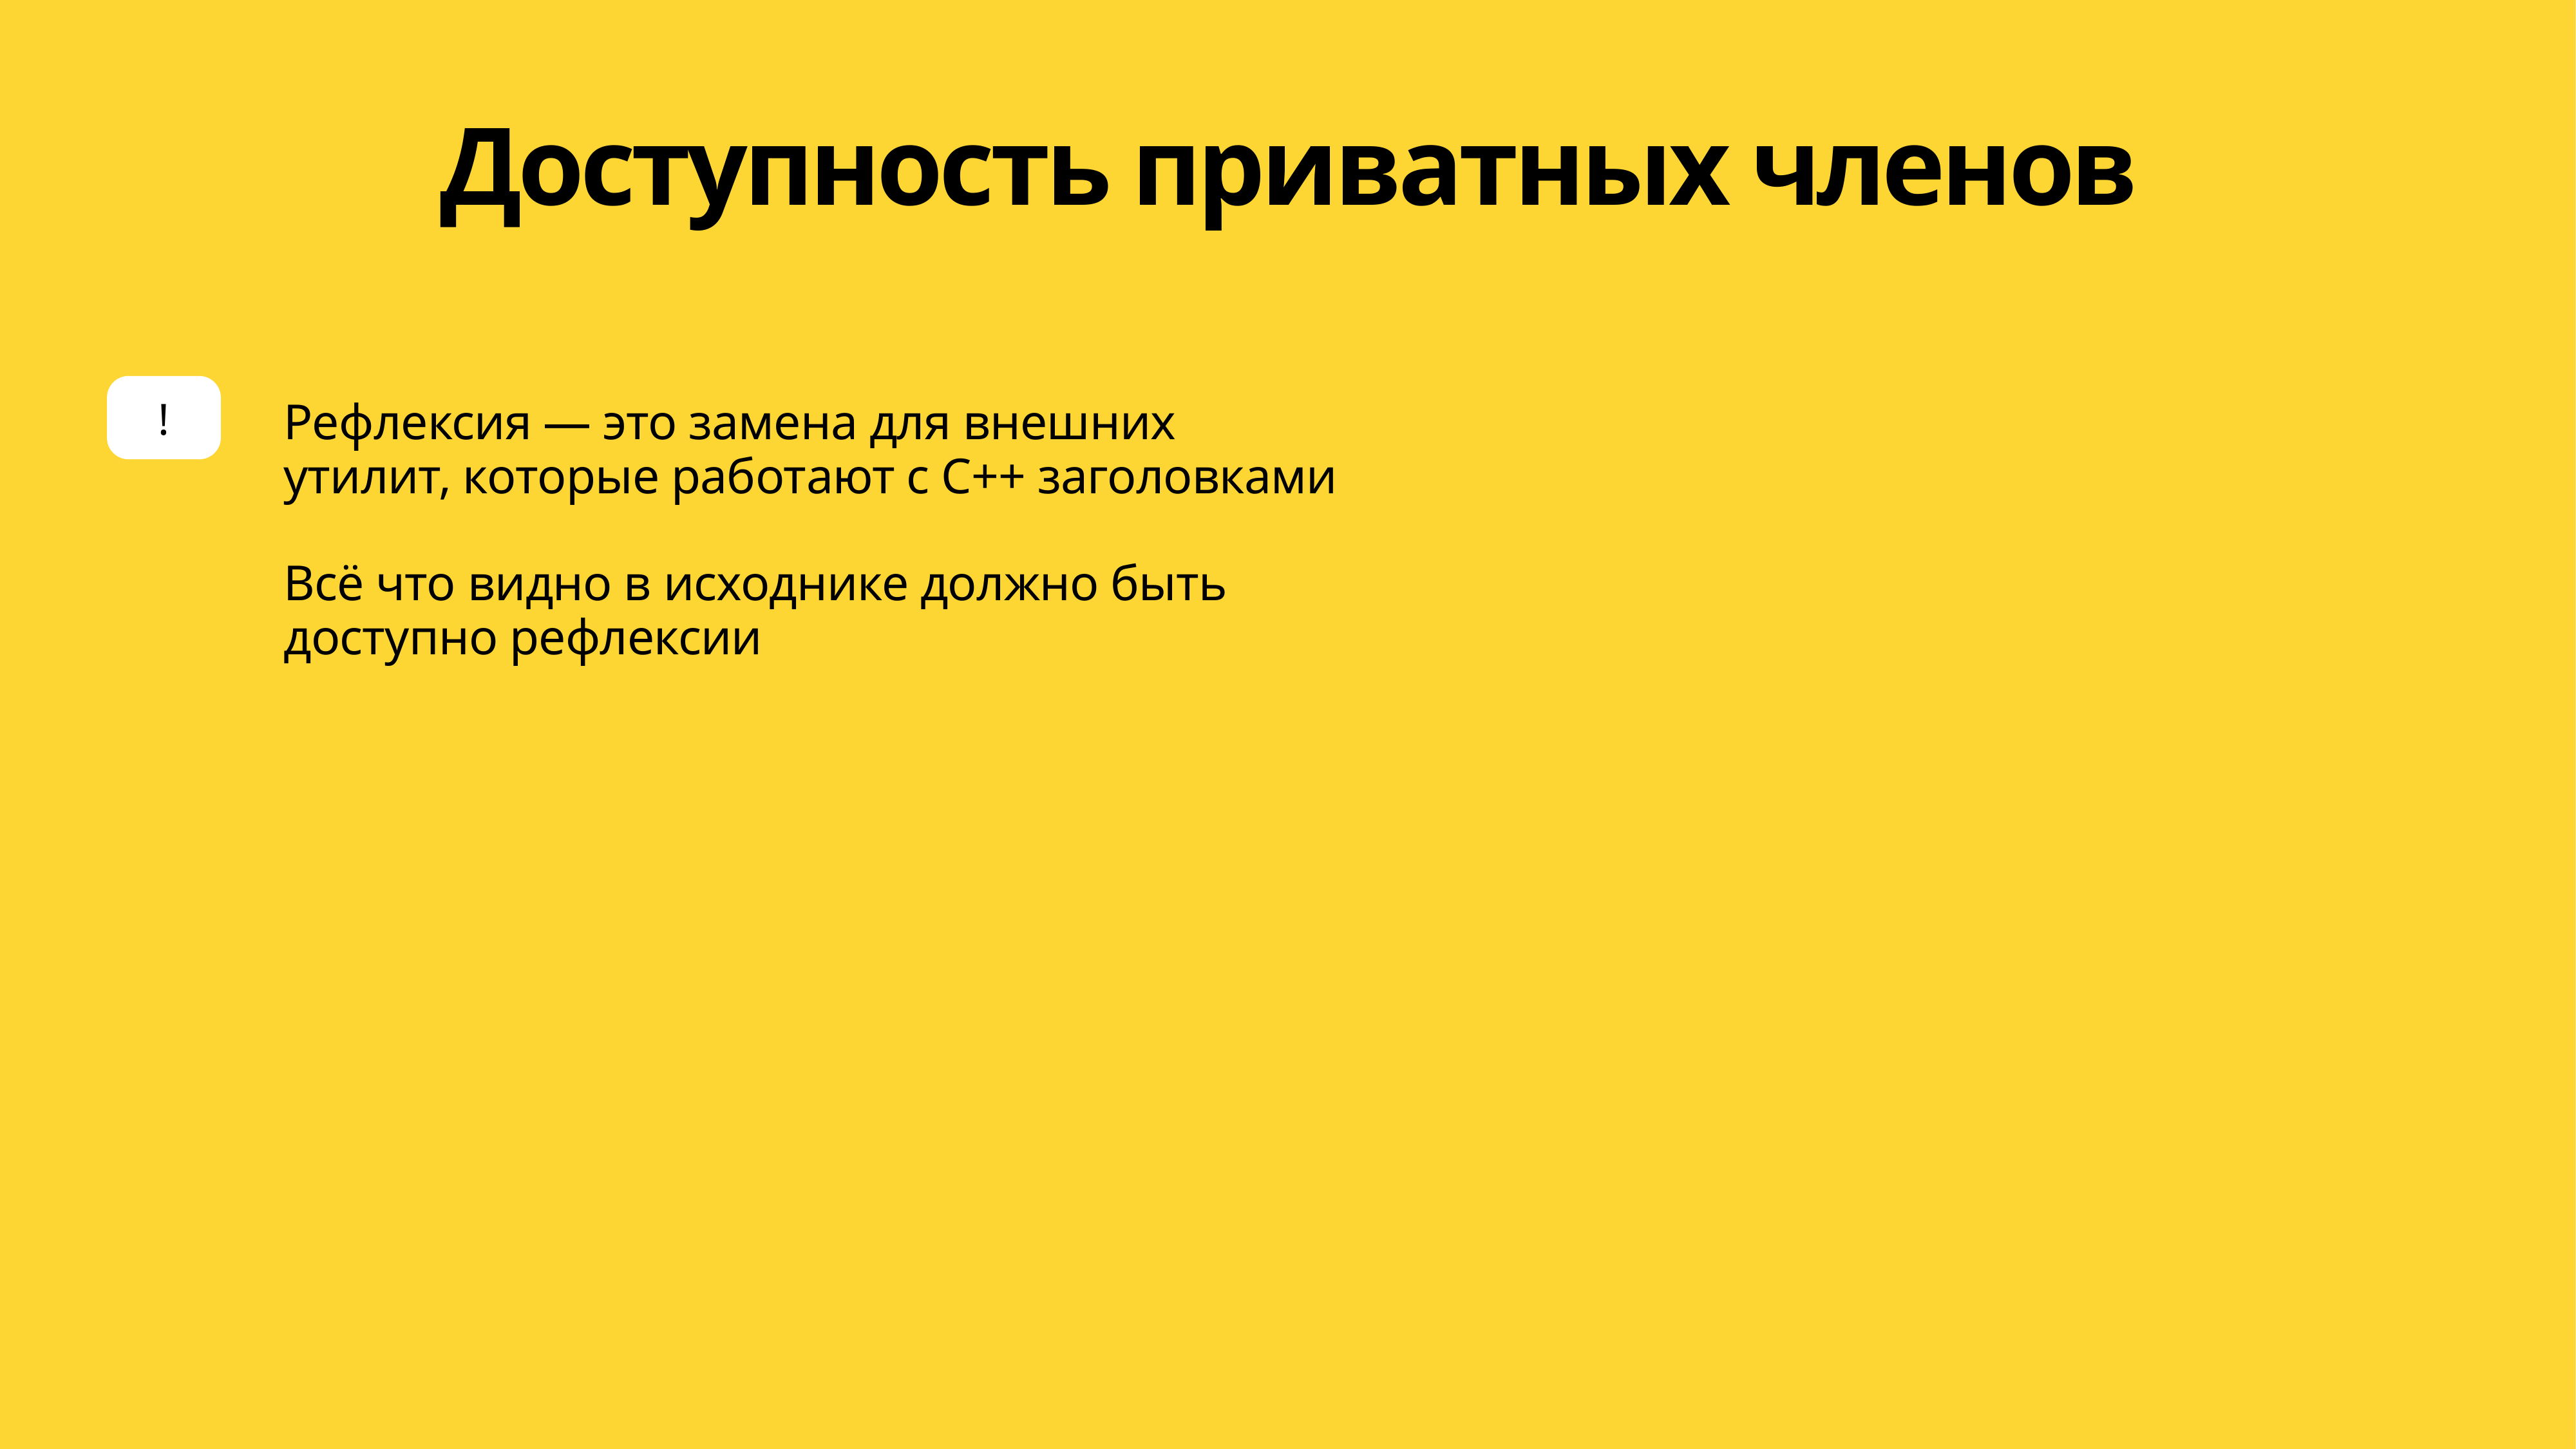

Доступность приватных членов
#
!
Рефлексия — это замена для внешних утилит, которые работают с C++ заголовками
Всё что видно в исходнике должно быть доступно рефлексии